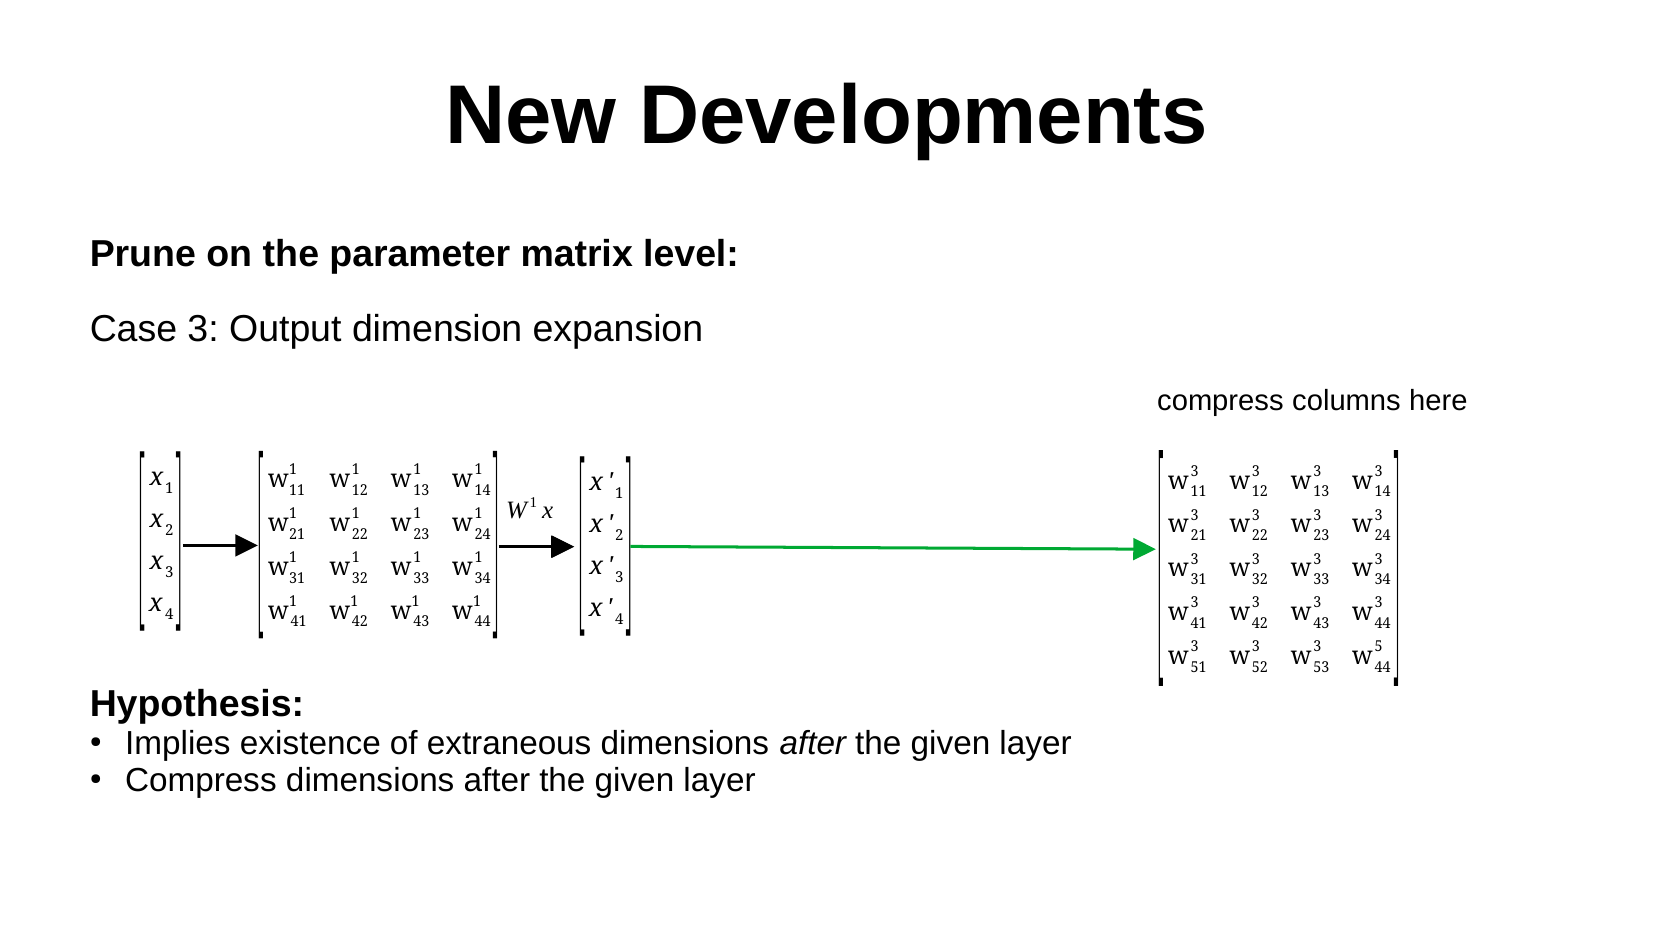

# New Developments
Prune on the parameter matrix level:
Case 3: Output dimension expansion
compress columns here
Hypothesis:
Implies existence of extraneous dimensions after the given layer
Compress dimensions after the given layer